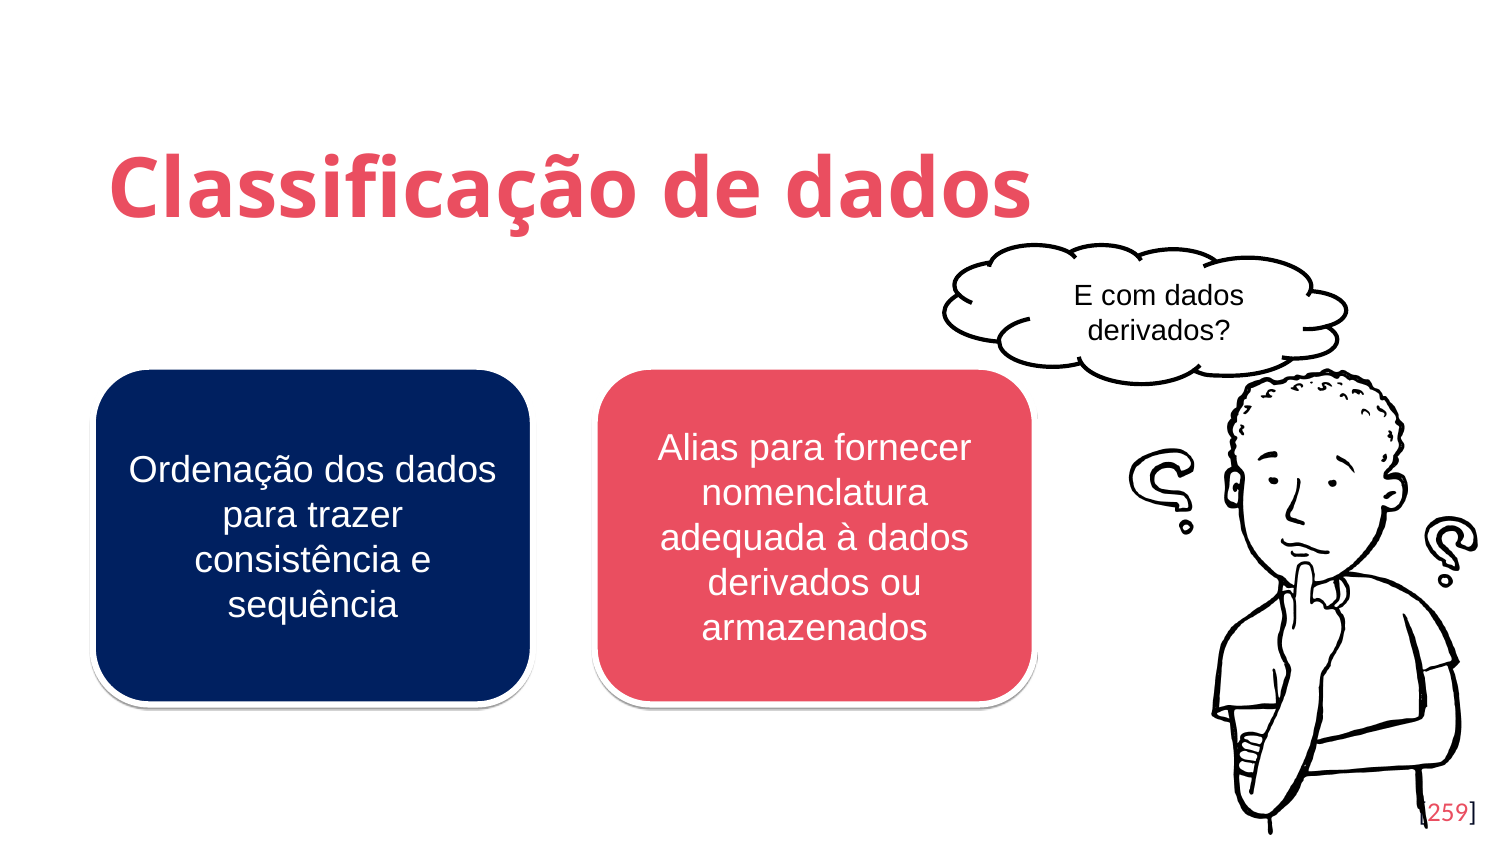

Classificação de dados
E com dados derivados?
Ordenação dos dados para trazer consistência e sequência
Alias para fornecer nomenclatura adequada à dados derivados ou armazenados